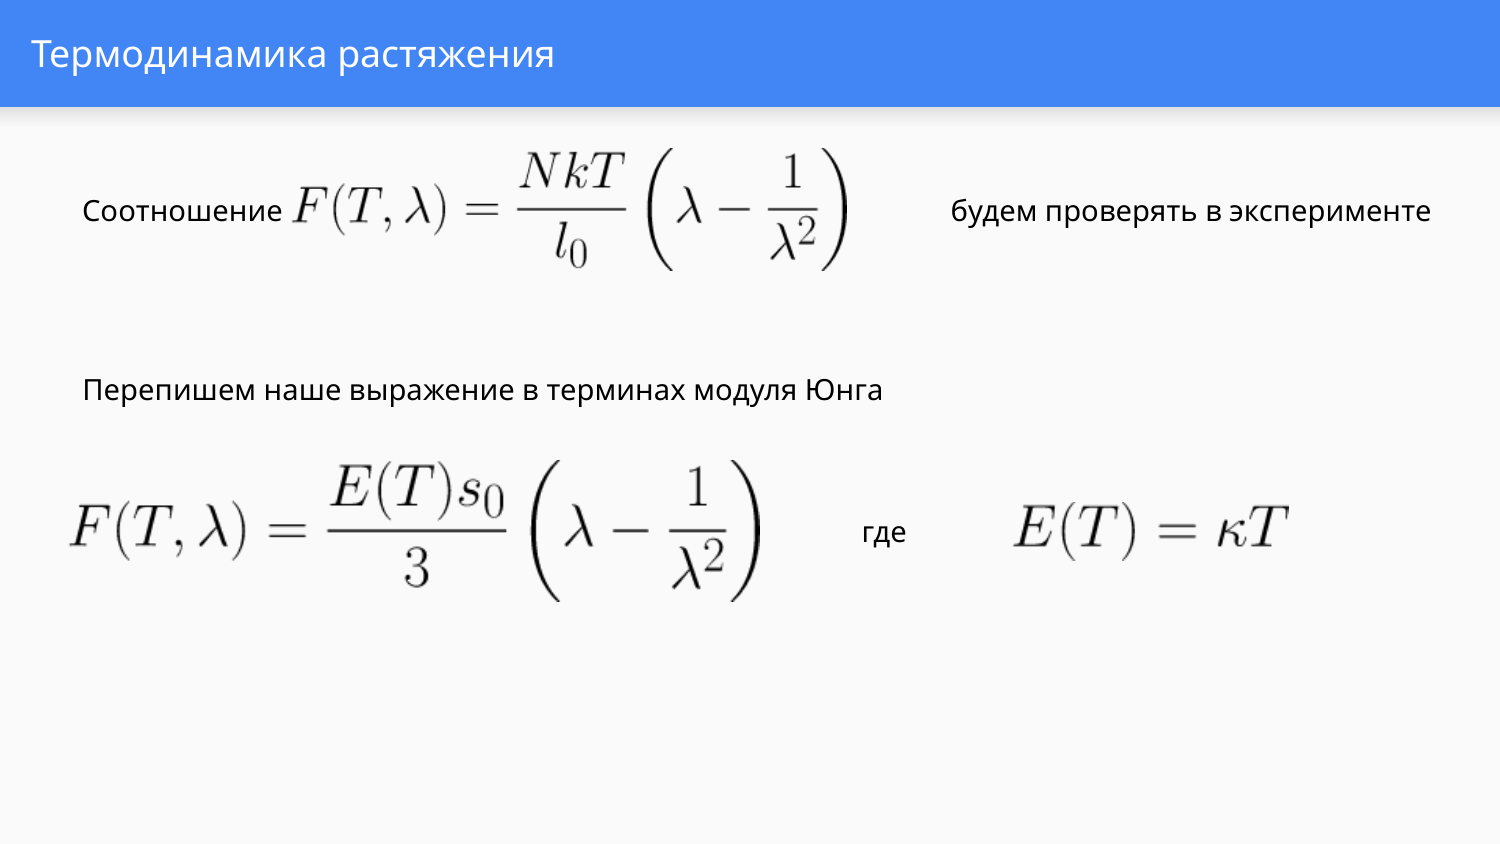

# Термодинамика растяжения
Соотношение
будем проверять в эксперименте
Перепишем наше выражение в терминах модуля Юнга
где